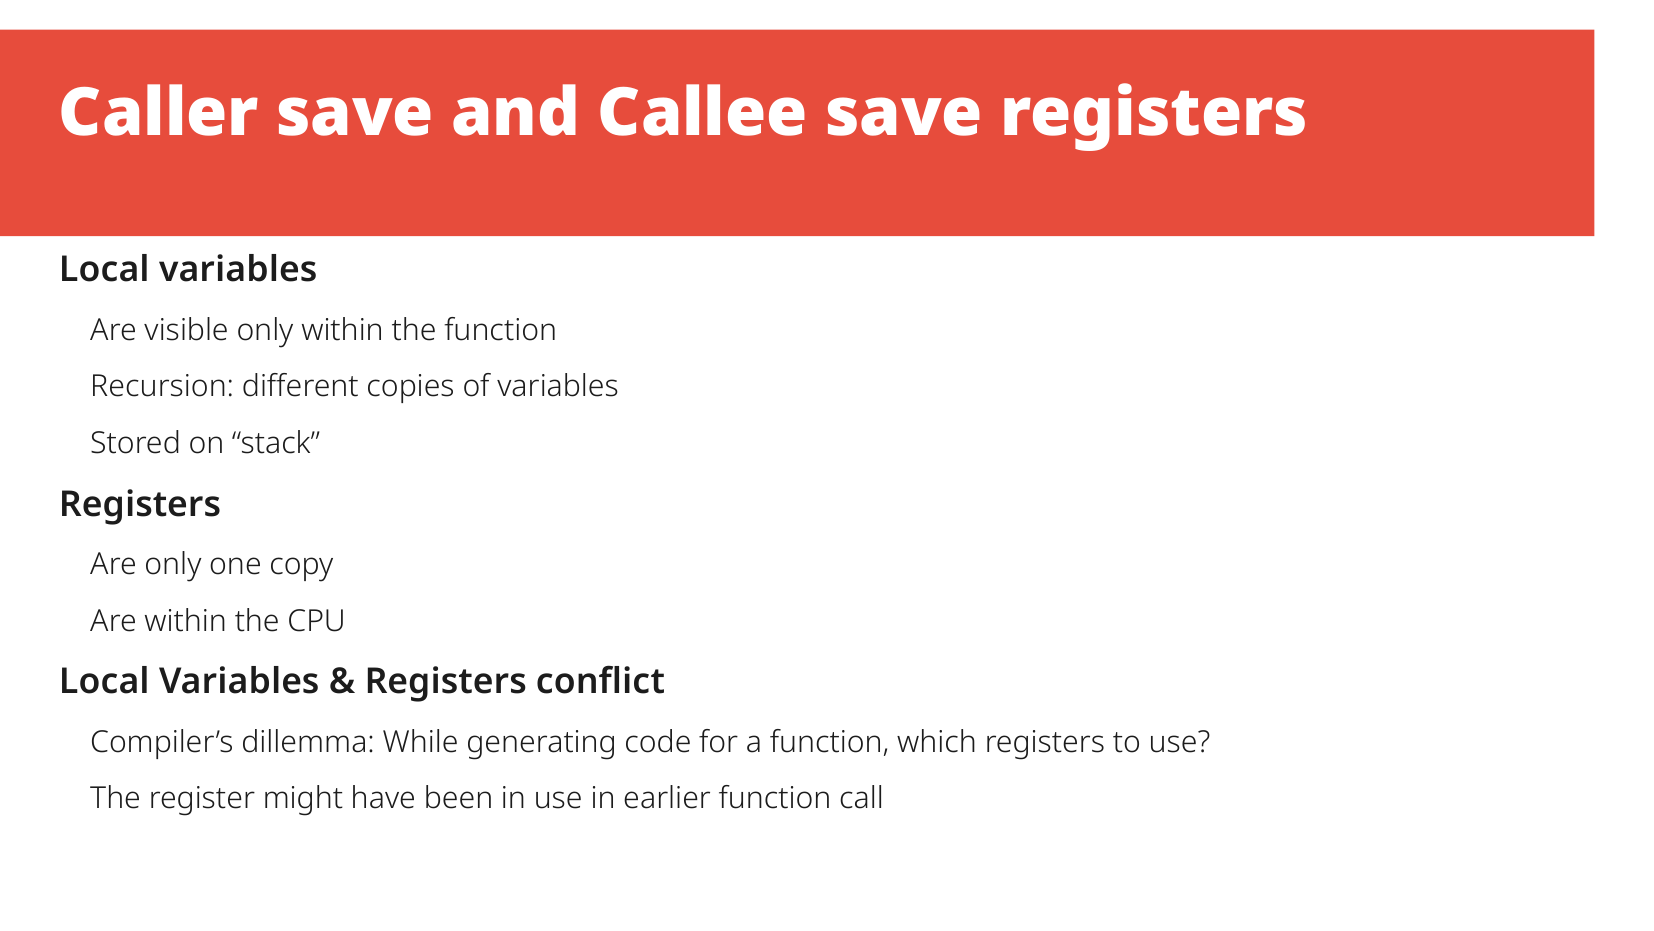

# Caller save and Callee save registers
Local variables
Are visible only within the function
Recursion: different copies of variables
Stored on “stack”
Registers
Are only one copy
Are within the CPU
Local Variables & Registers conflict
Compiler’s dillemma: While generating code for a function, which registers to use?
The register might have been in use in earlier function call
33